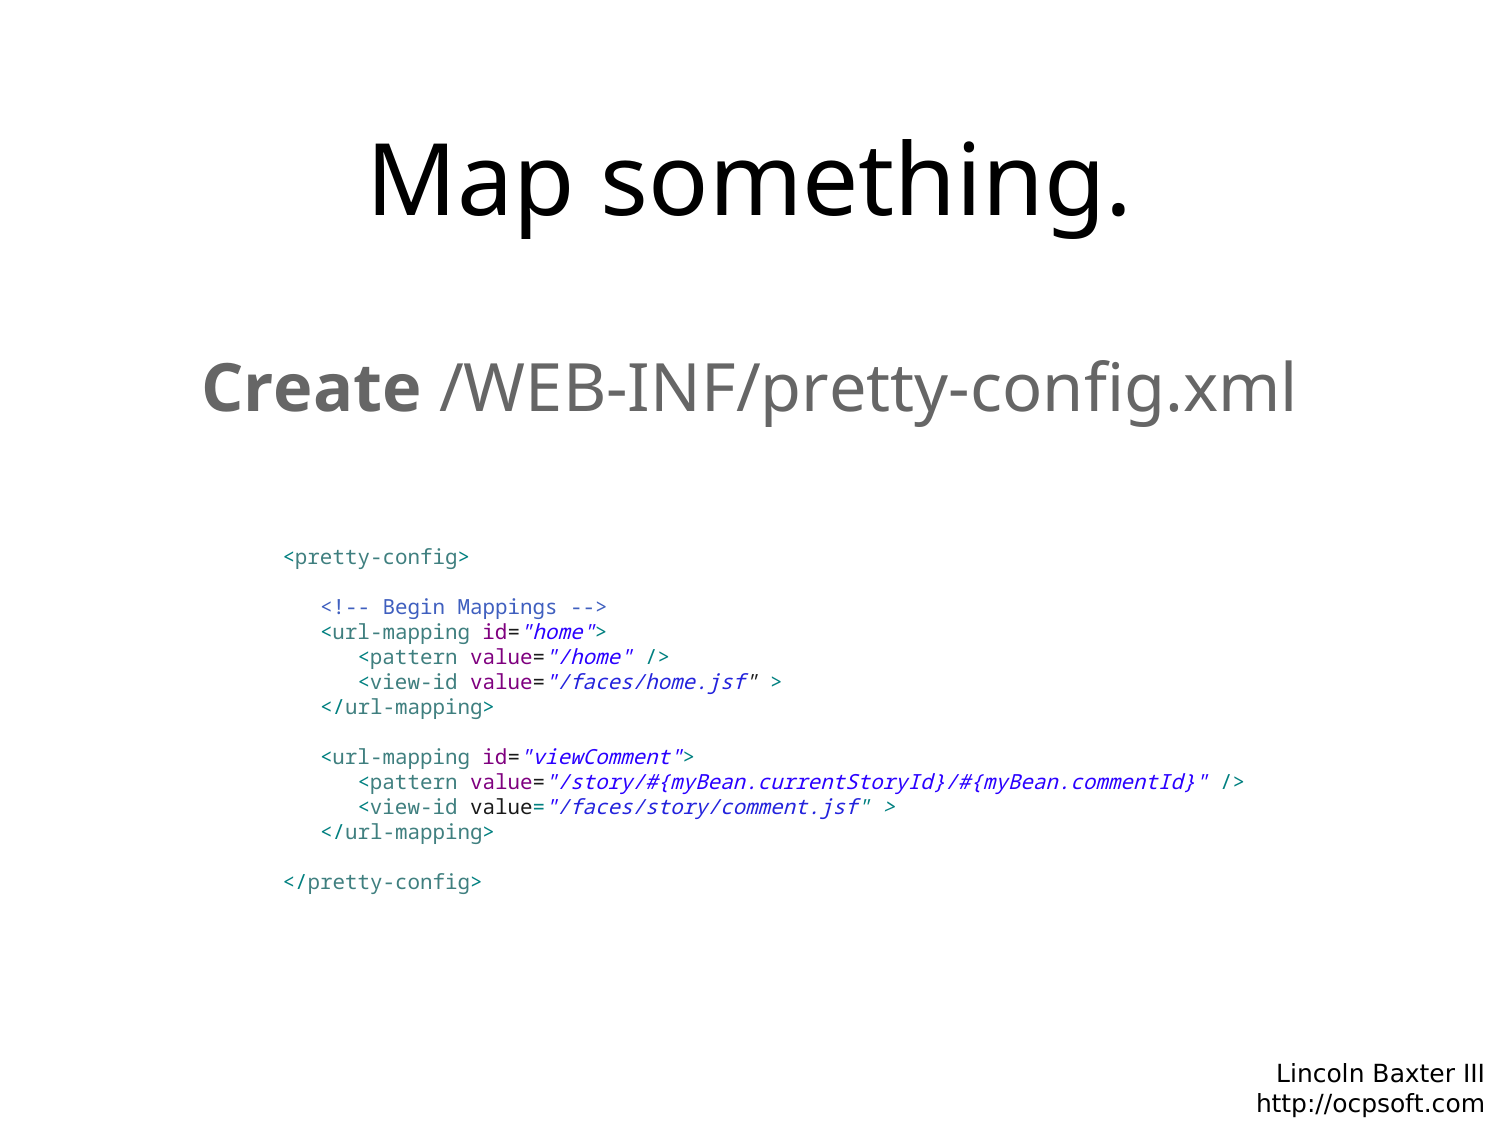

# Map something.
Create /WEB-INF/pretty-config.xml
<pretty-config>
 <!-- Begin Mappings -->
 <url-mapping id="home">
 <pattern value="/home" />
 <view-id value="/faces/home.jsf" >
 </url-mapping>
 <url-mapping id="viewComment">
 <pattern value="/story/#{myBean.currentStoryId}/#{myBean.commentId}" />
 <view-id value="/faces/story/comment.jsf" >
 </url-mapping>
</pretty-config>